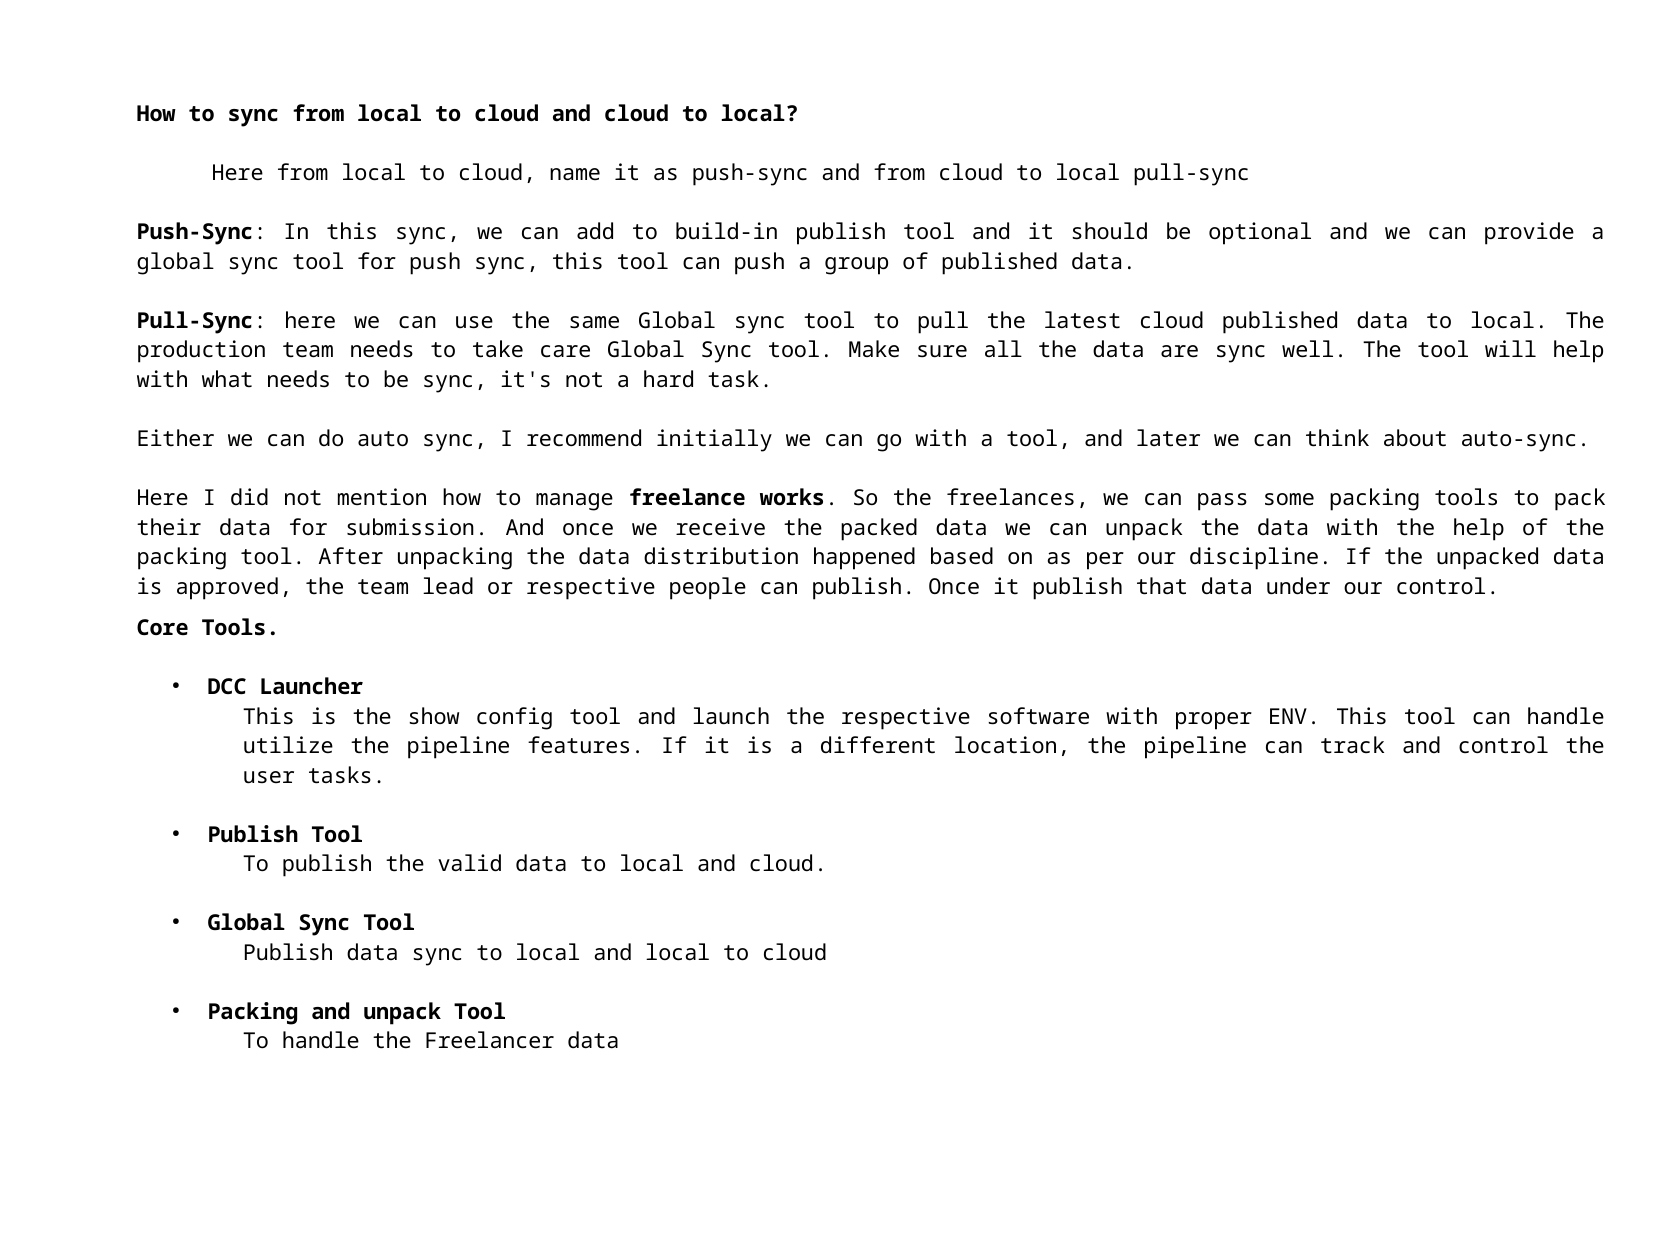

How to sync from local to cloud and cloud to local?
	Here from local to cloud, name it as push-sync and from cloud to local pull-sync
Push-Sync: In this sync, we can add to build-in publish tool and it should be optional and we can provide a global sync tool for push sync, this tool can push a group of published data.
Pull-Sync: here we can use the same Global sync tool to pull the latest cloud published data to local. The production team needs to take care Global Sync tool. Make sure all the data are sync well. The tool will help with what needs to be sync, it's not a hard task.
Either we can do auto sync, I recommend initially we can go with a tool, and later we can think about auto-sync.
Here I did not mention how to manage freelance works. So the freelances, we can pass some packing tools to pack their data for submission. And once we receive the packed data we can unpack the data with the help of the packing tool. After unpacking the data distribution happened based on as per our discipline. If the unpacked data is approved, the team lead or respective people can publish. Once it publish that data under our control.
Core Tools.
DCC Launcher
This is the show config tool and launch the respective software with proper ENV. This tool can handle utilize the pipeline features. If it is a different location, the pipeline can track and control the user tasks.
Publish Tool
To publish the valid data to local and cloud.
Global Sync Tool
Publish data sync to local and local to cloud
Packing and unpack Tool
To handle the Freelancer data